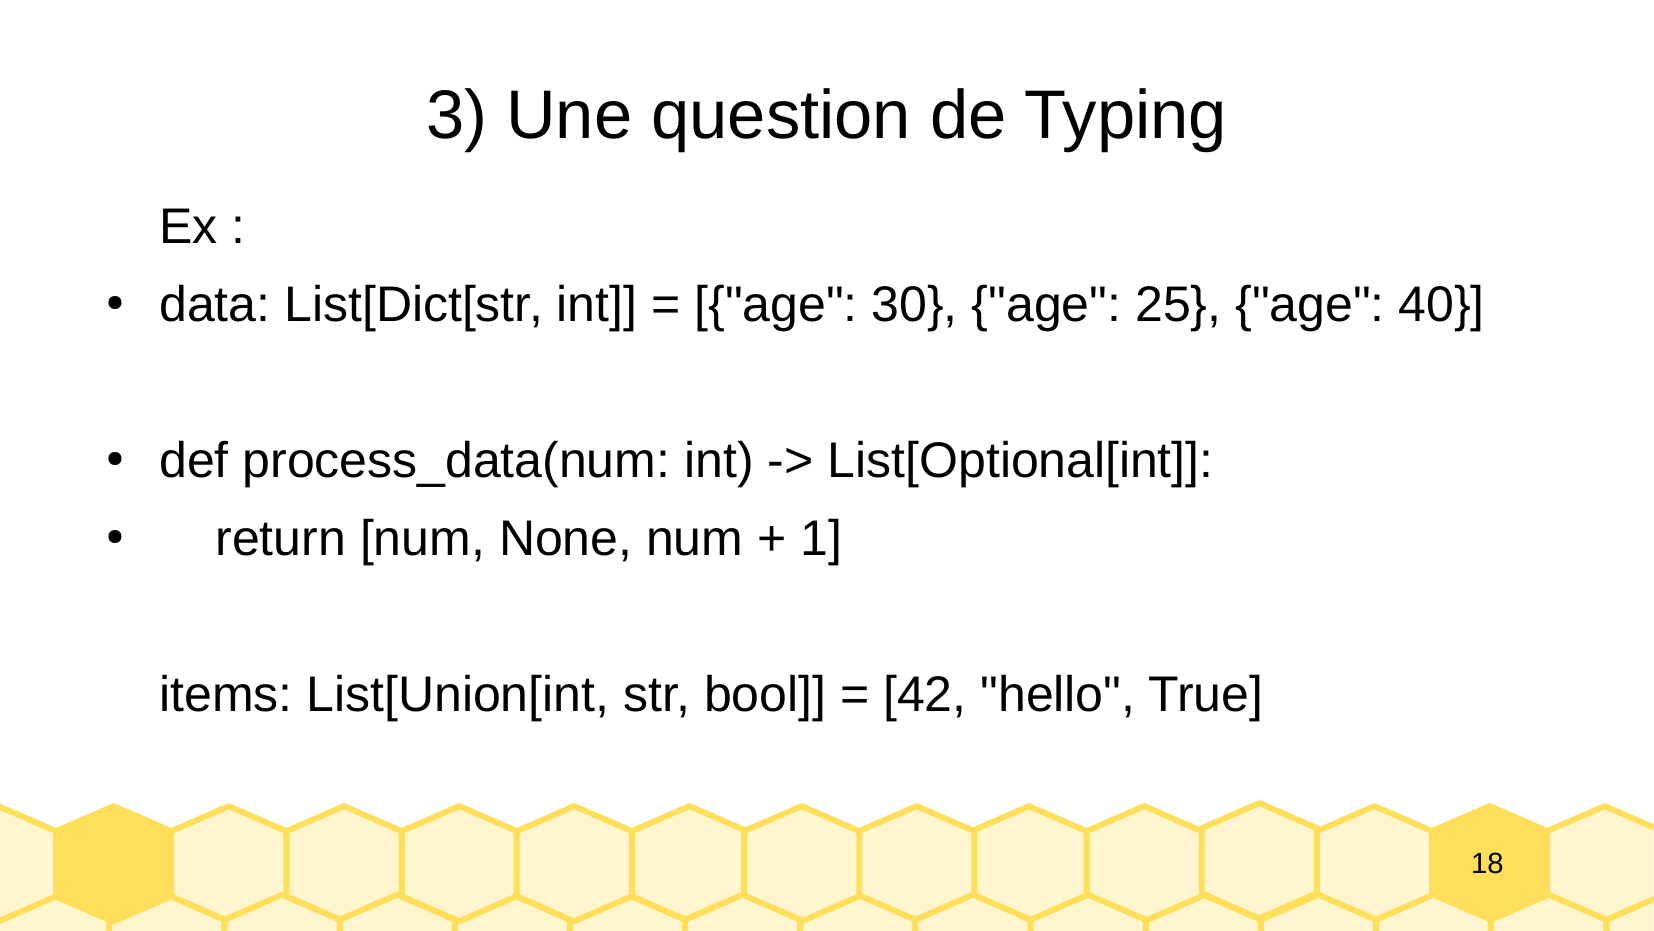

3) Une question de Typing
# Ex :
data: List[Dict[str, int]] = [{"age": 30}, {"age": 25}, {"age": 40}]
def process_data(num: int) -> List[Optional[int]]:
 return [num, None, num + 1]
items: List[Union[int, str, bool]] = [42, "hello", True]